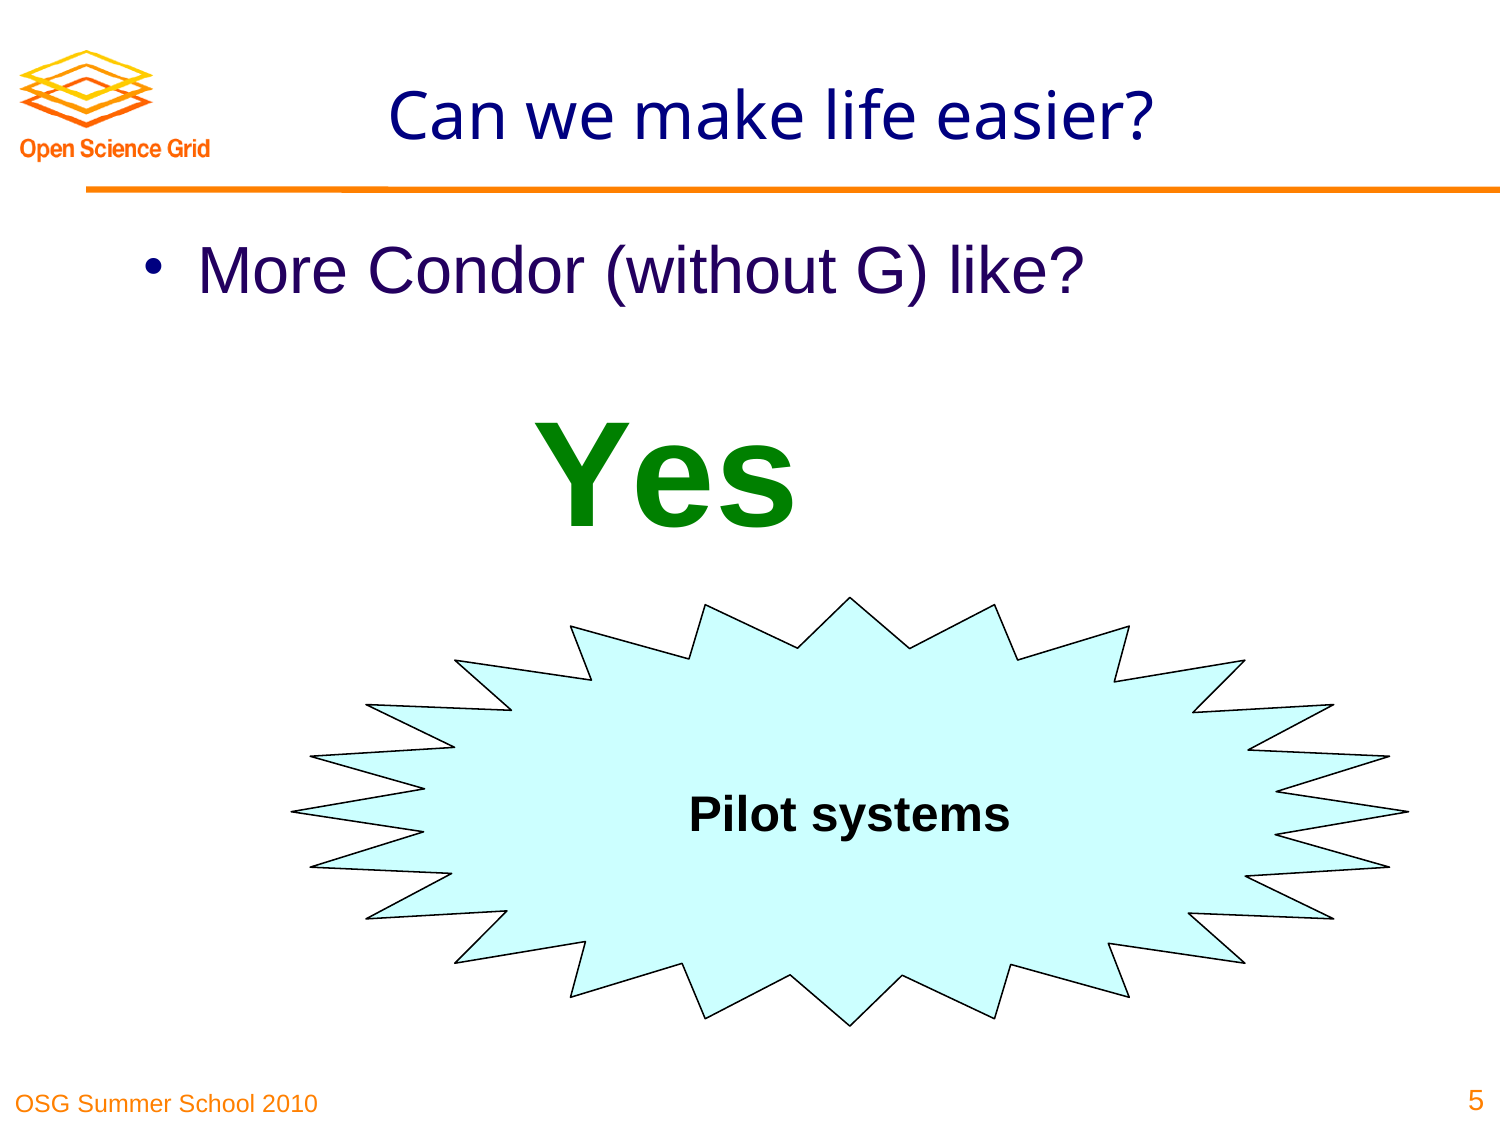

# Can we make life easier?
More Condor (without G) like?
Yes
Pilot systems
5